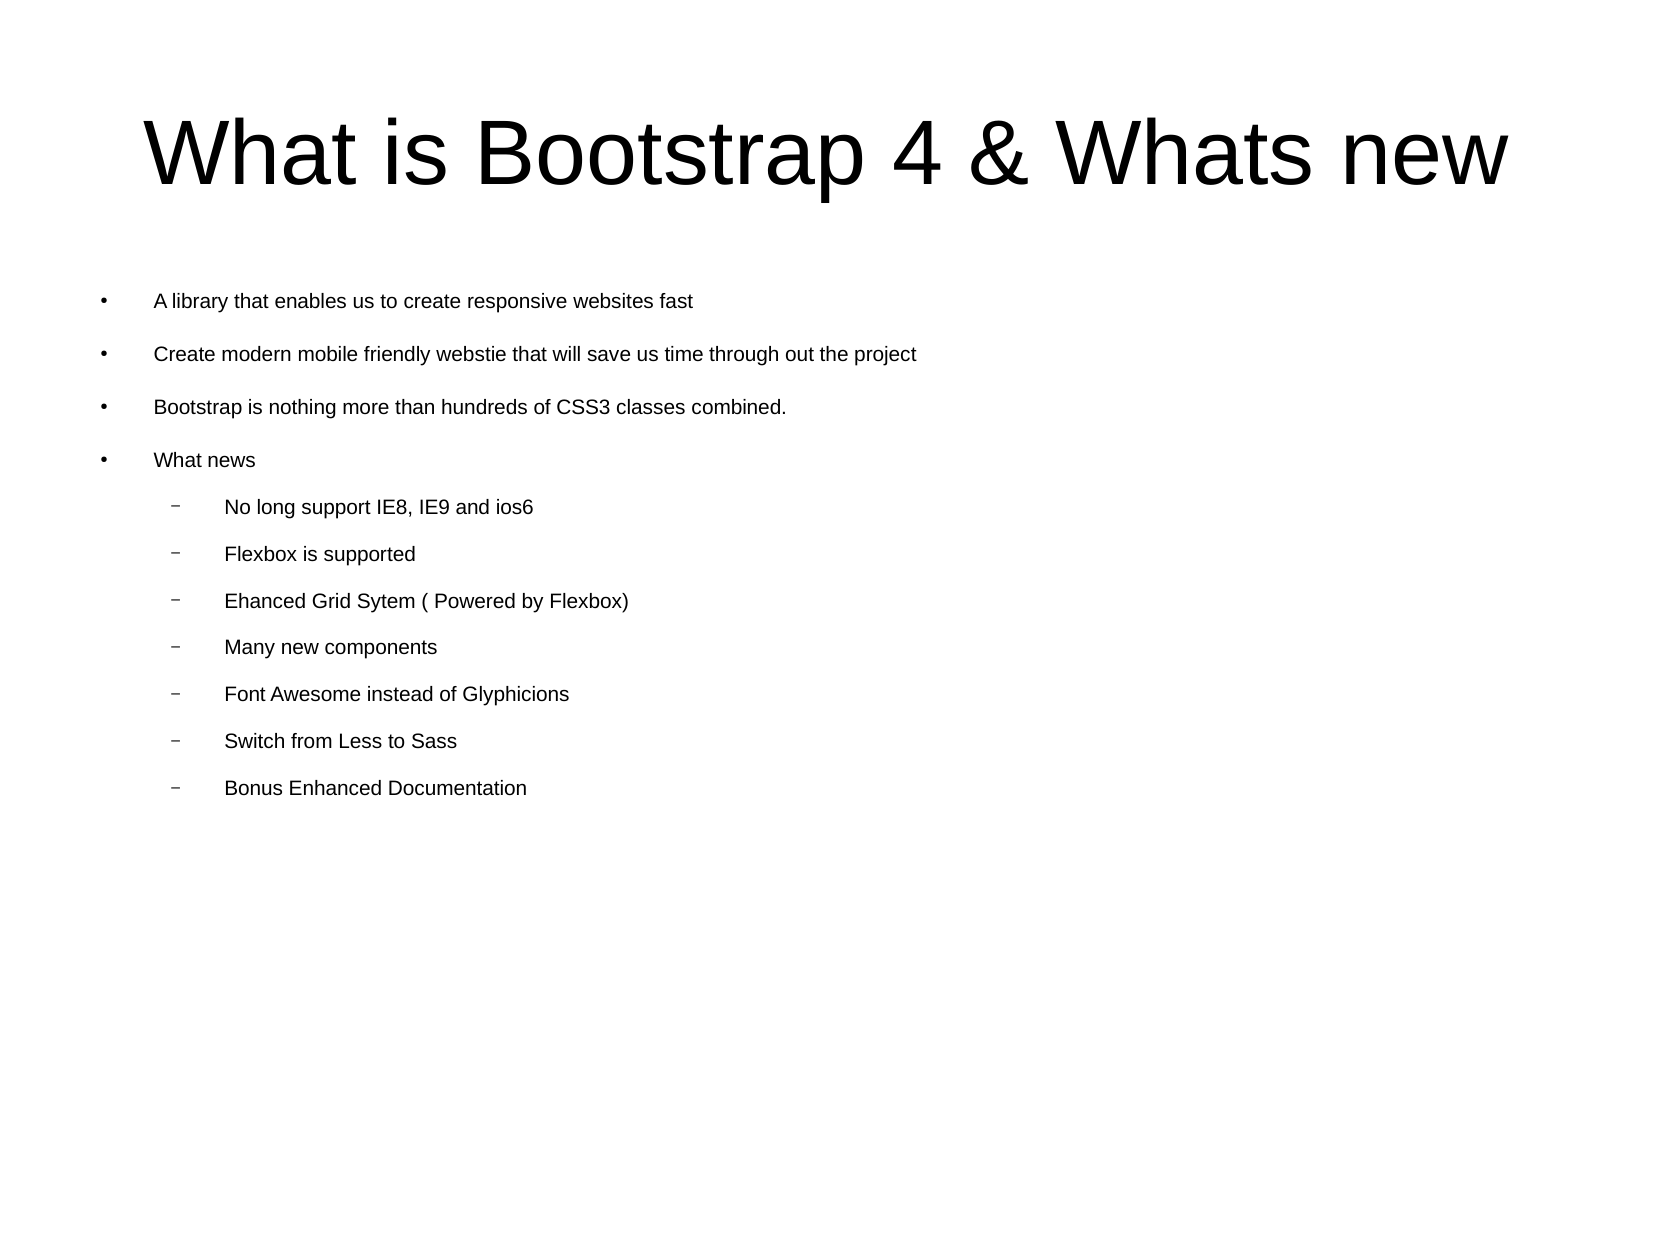

# What is Bootstrap 4 & Whats new
A library that enables us to create responsive websites fast
Create modern mobile friendly webstie that will save us time through out the project
Bootstrap is nothing more than hundreds of CSS3 classes combined.
What news
No long support IE8, IE9 and ios6
Flexbox is supported
Ehanced Grid Sytem ( Powered by Flexbox)
Many new components
Font Awesome instead of Glyphicions
Switch from Less to Sass
Bonus Enhanced Documentation